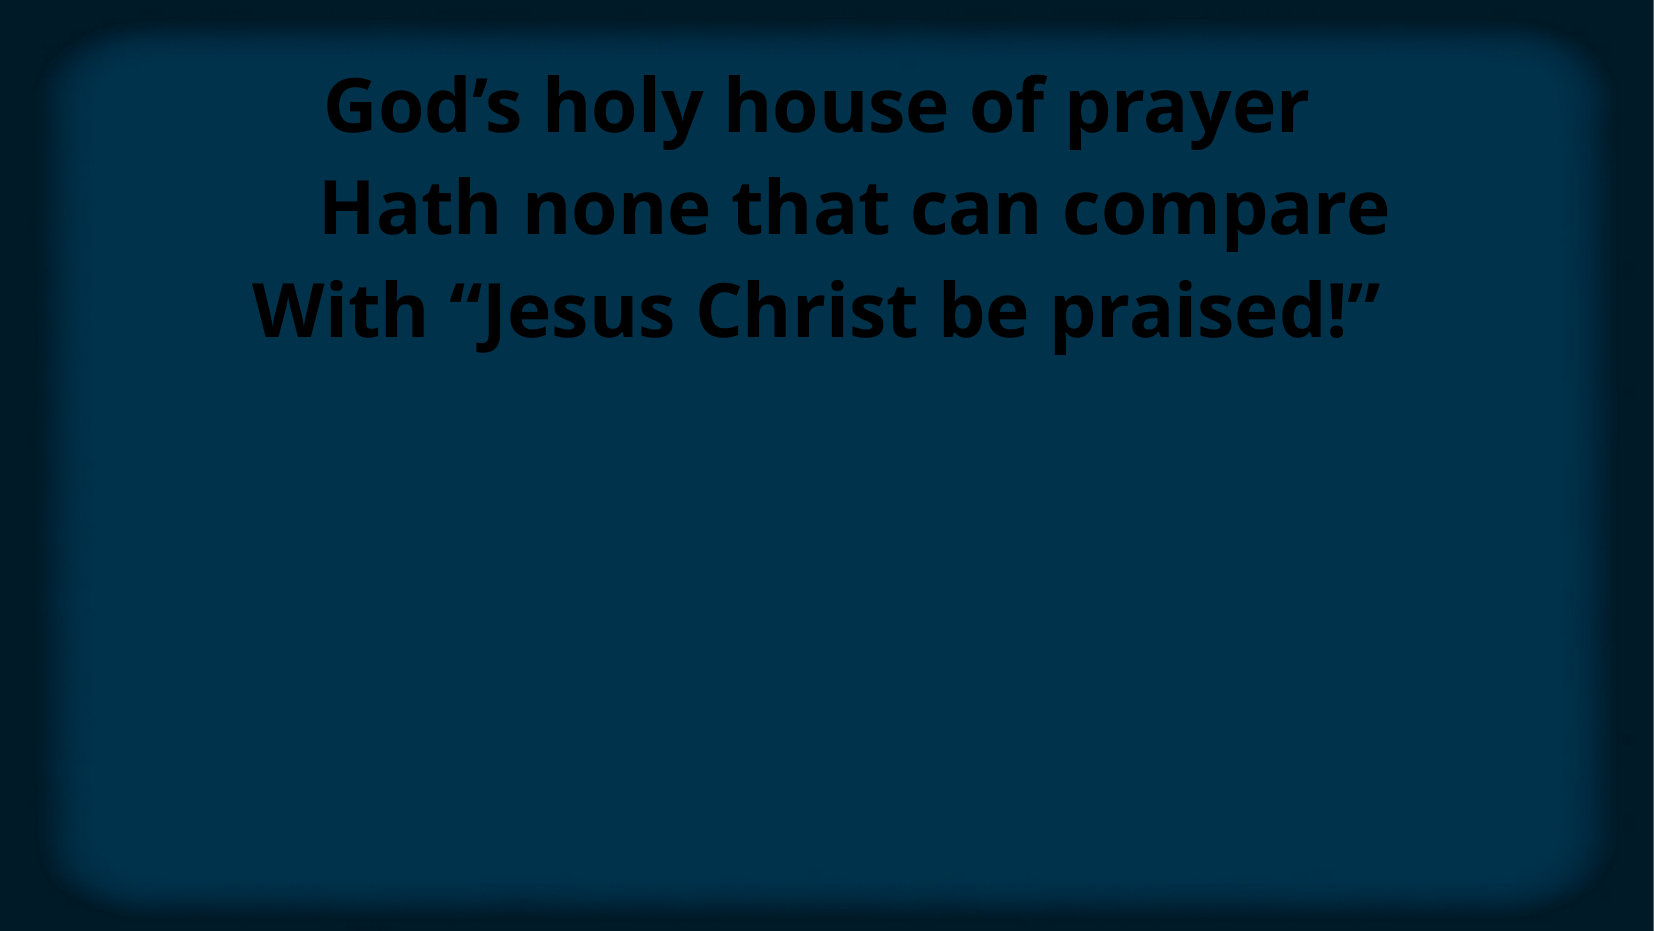

God’s holy house of prayer
Hath none that can compare
With “Jesus Christ be praised!”